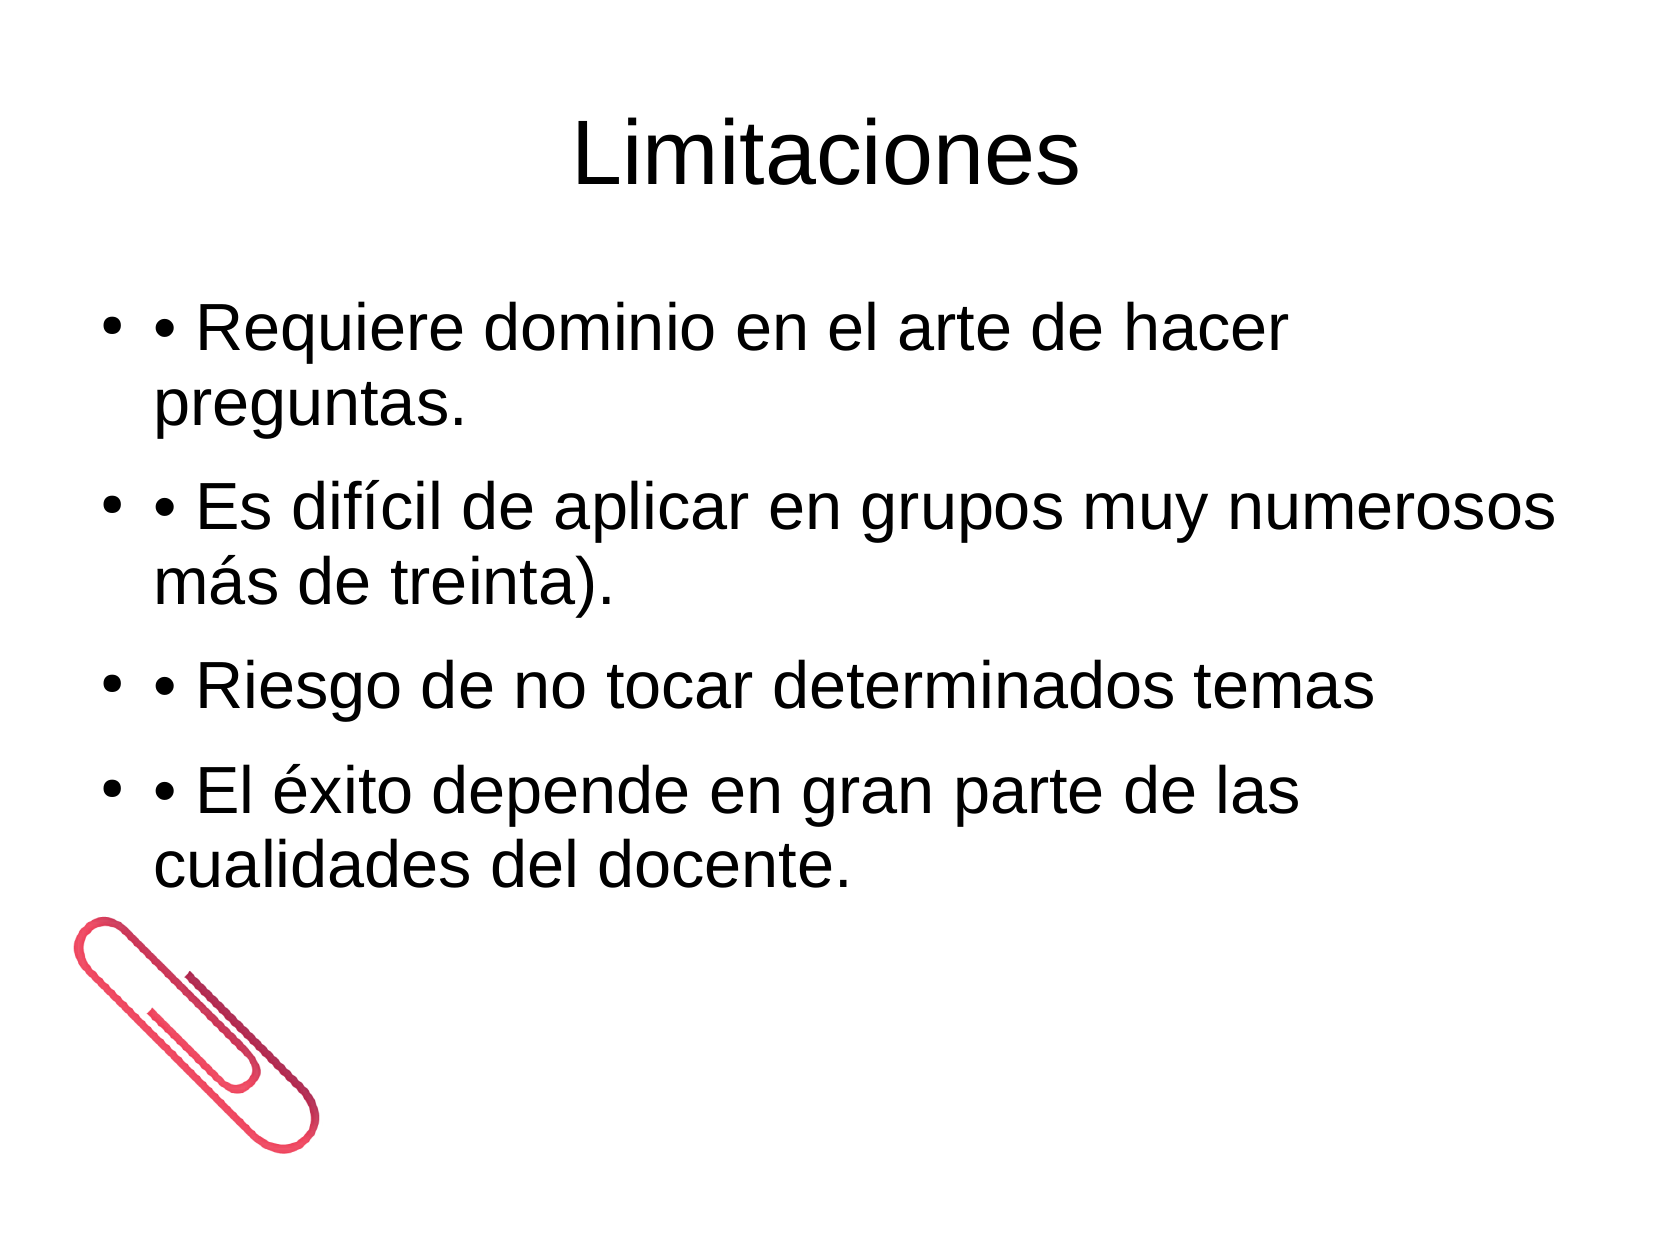

# Limitaciones
• Requiere dominio en el arte de hacer preguntas.
• Es difícil de aplicar en grupos muy numerosos más de treinta).
• Riesgo de no tocar determinados temas
• El éxito depende en gran parte de las cualidades del docente.